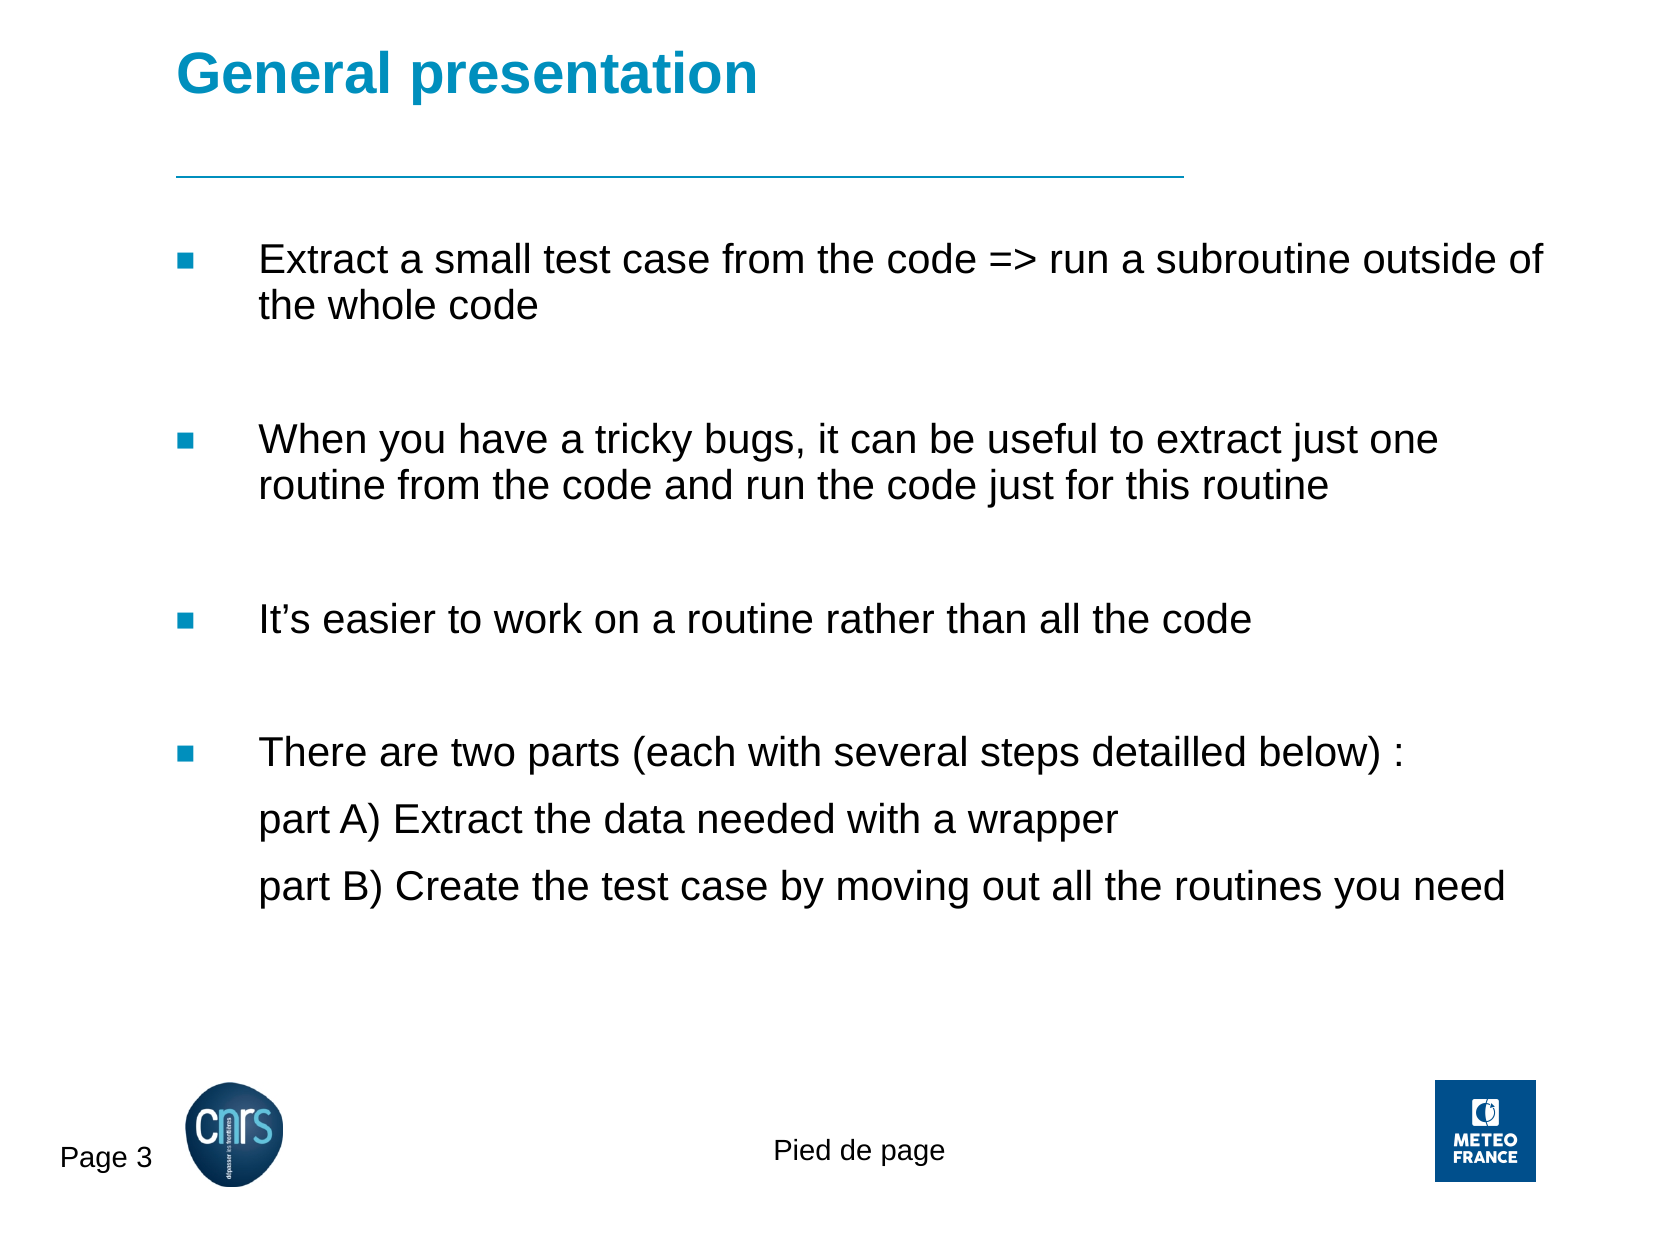

# General presentation
Extract a small test case from the code => run a subroutine outside of the whole code
When you have a tricky bugs, it can be useful to extract just one routine from the code and run the code just for this routine
It’s easier to work on a routine rather than all the code
There are two parts (each with several steps detailled below) :
part A) Extract the data needed with a wrapper
part B) Create the test case by moving out all the routines you need
Pied de page
3